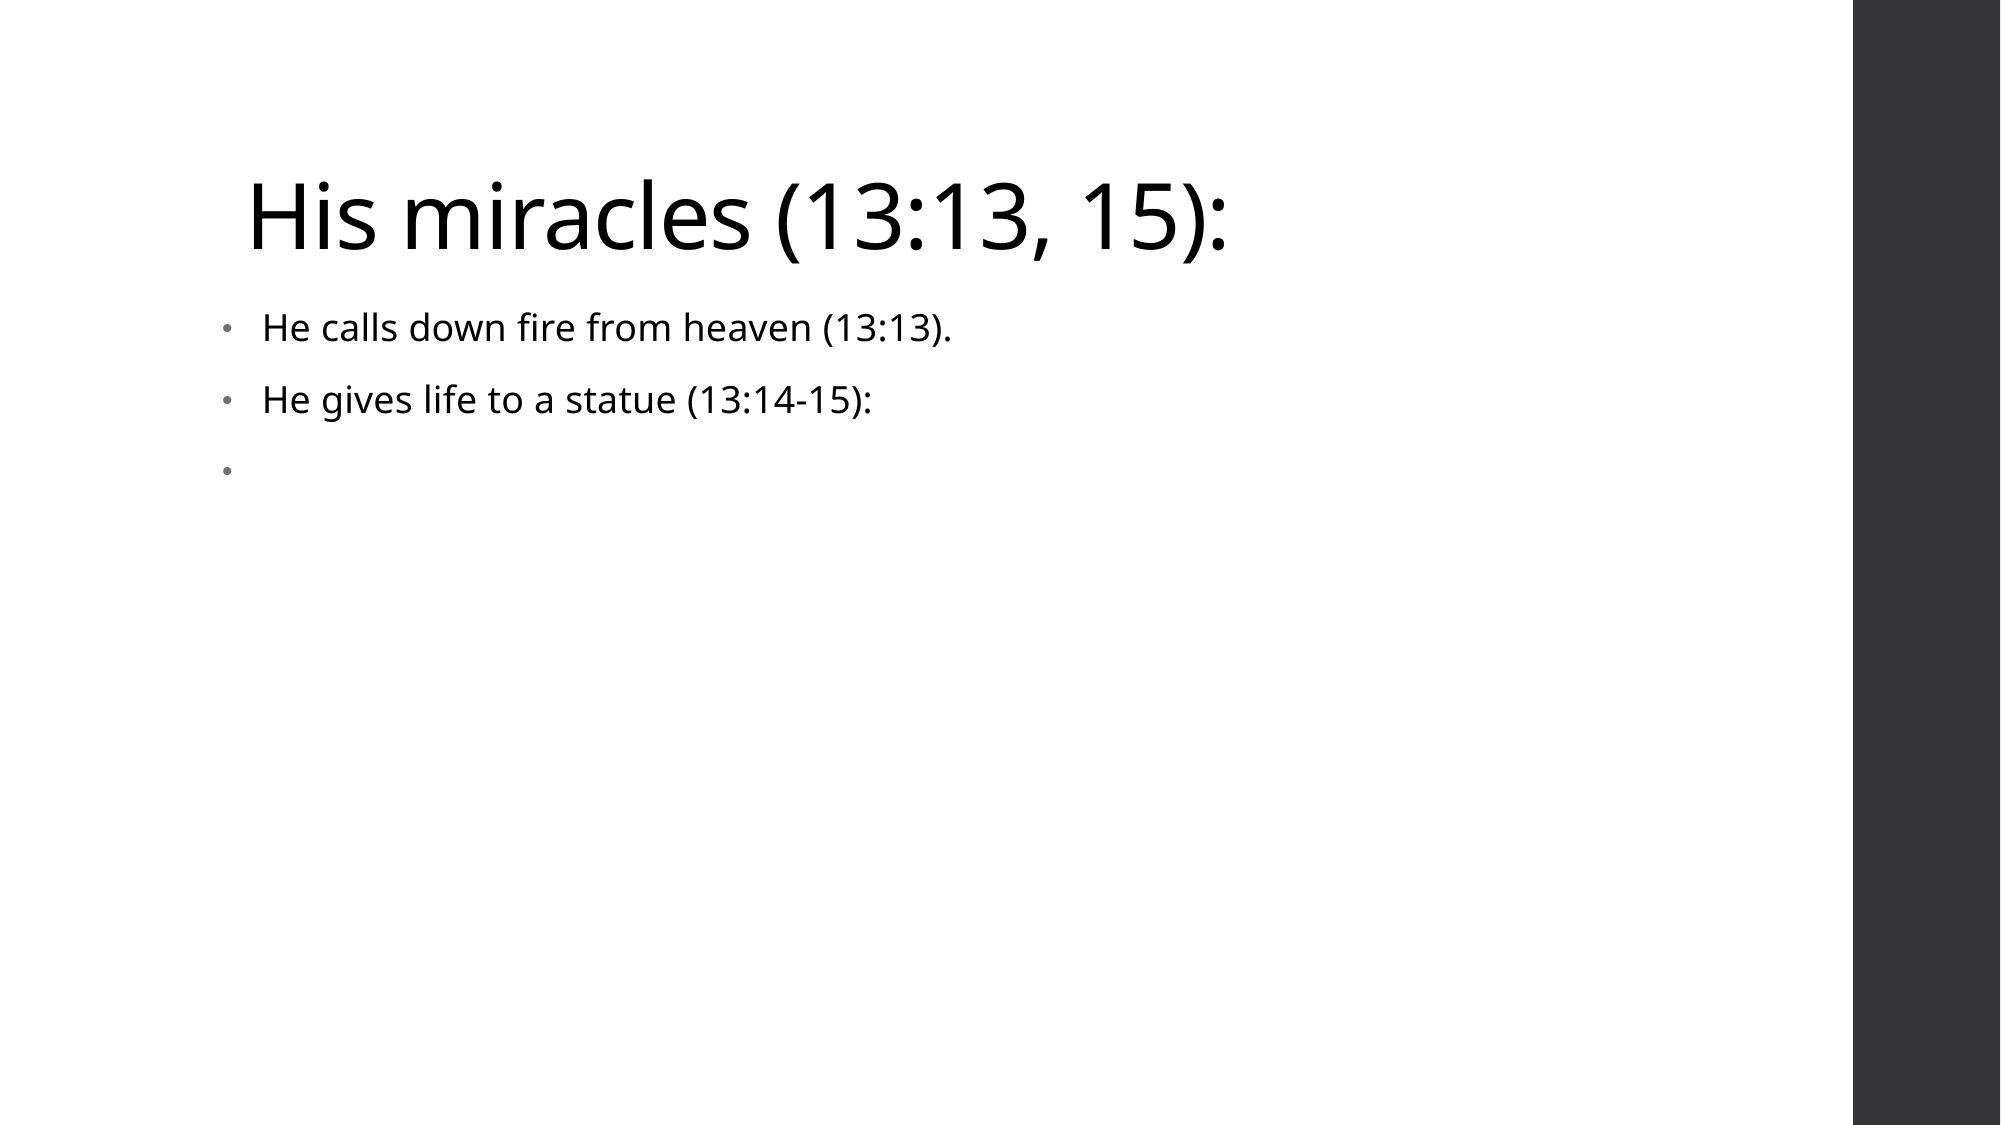

# His miracles (13:13, 15):
 He calls down fire from heaven (13:13).
 He gives life to a statue (13:14-15):